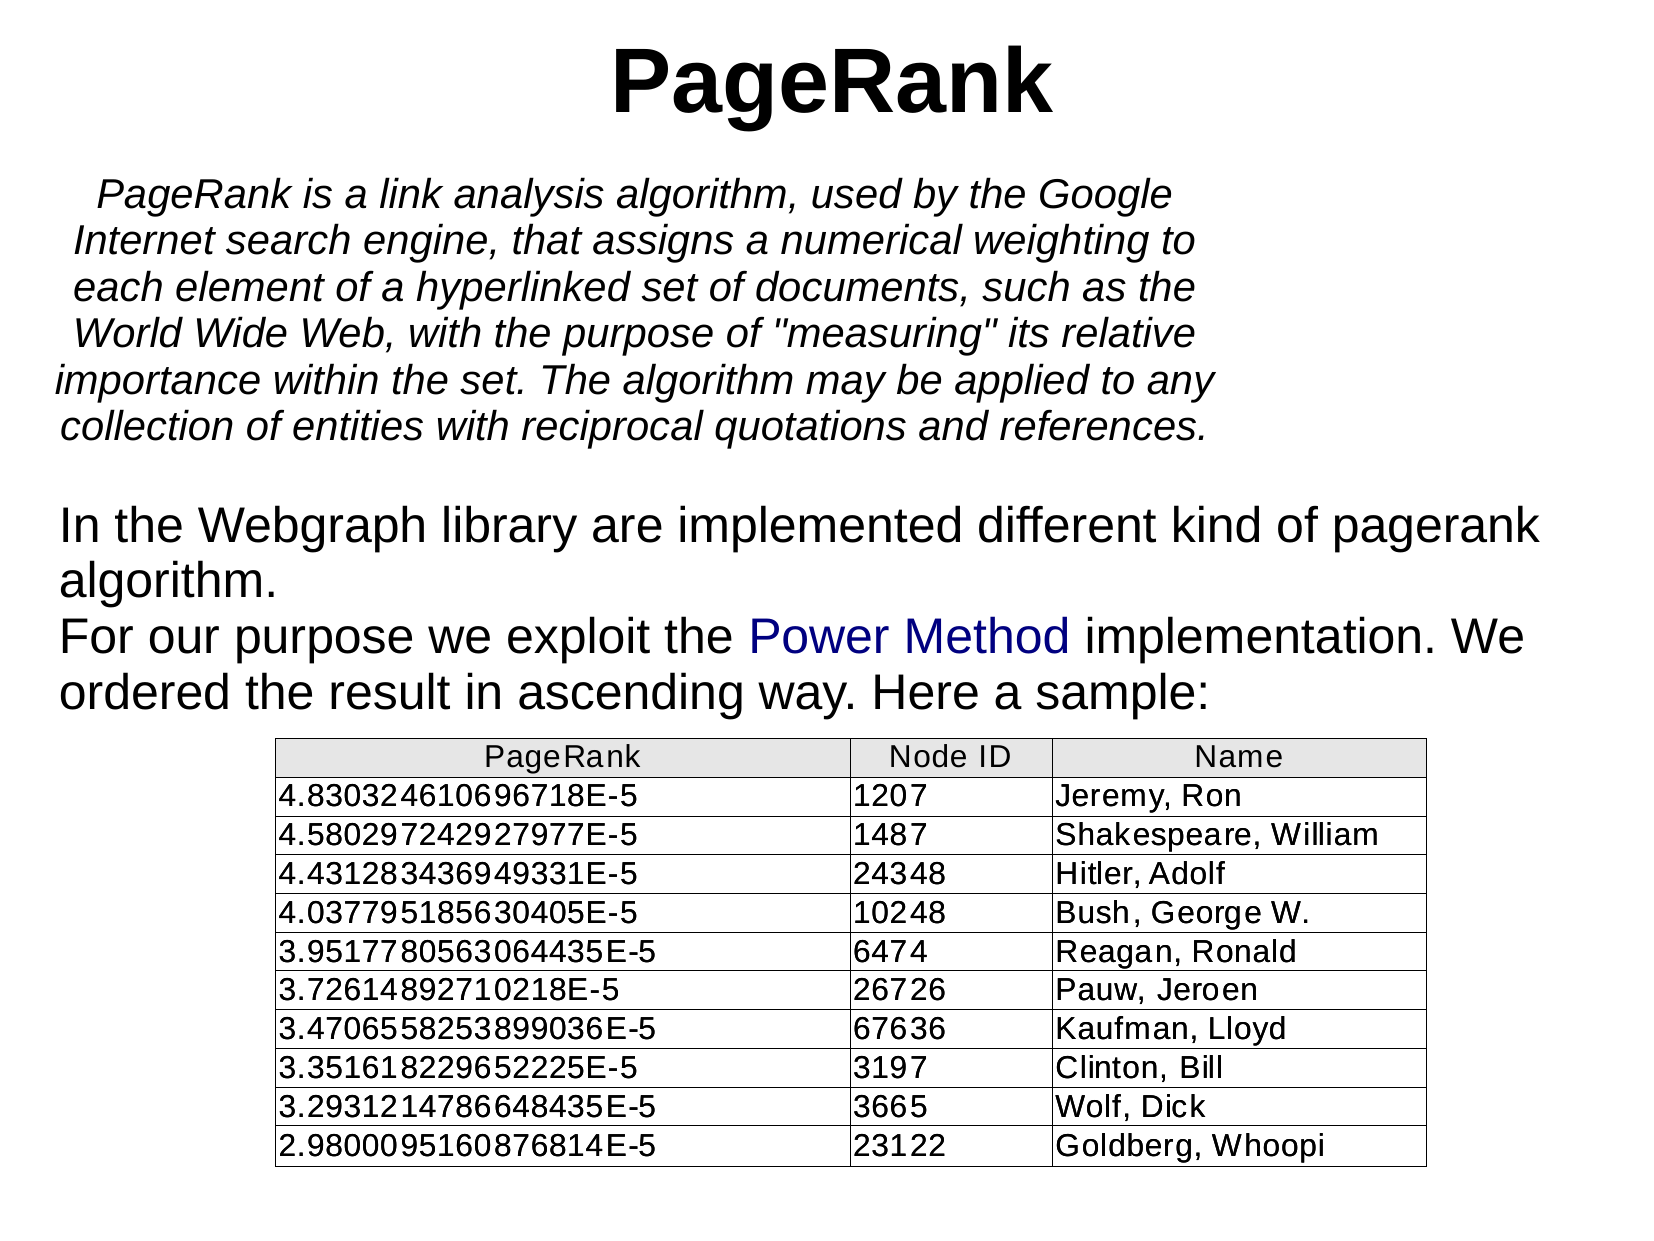

# PageRank
PageRank is a link analysis algorithm, used by the Google Internet search engine, that assigns a numerical weighting to each element of a hyperlinked set of documents, such as the World Wide Web, with the purpose of "measuring" its relative importance within the set. The algorithm may be applied to any collection of entities with reciprocal quotations and references.
In the Webgraph library are implemented different kind of pagerank algorithm.
For our purpose we exploit the Power Method implementation. We ordered the result in ascending way. Here a sample: